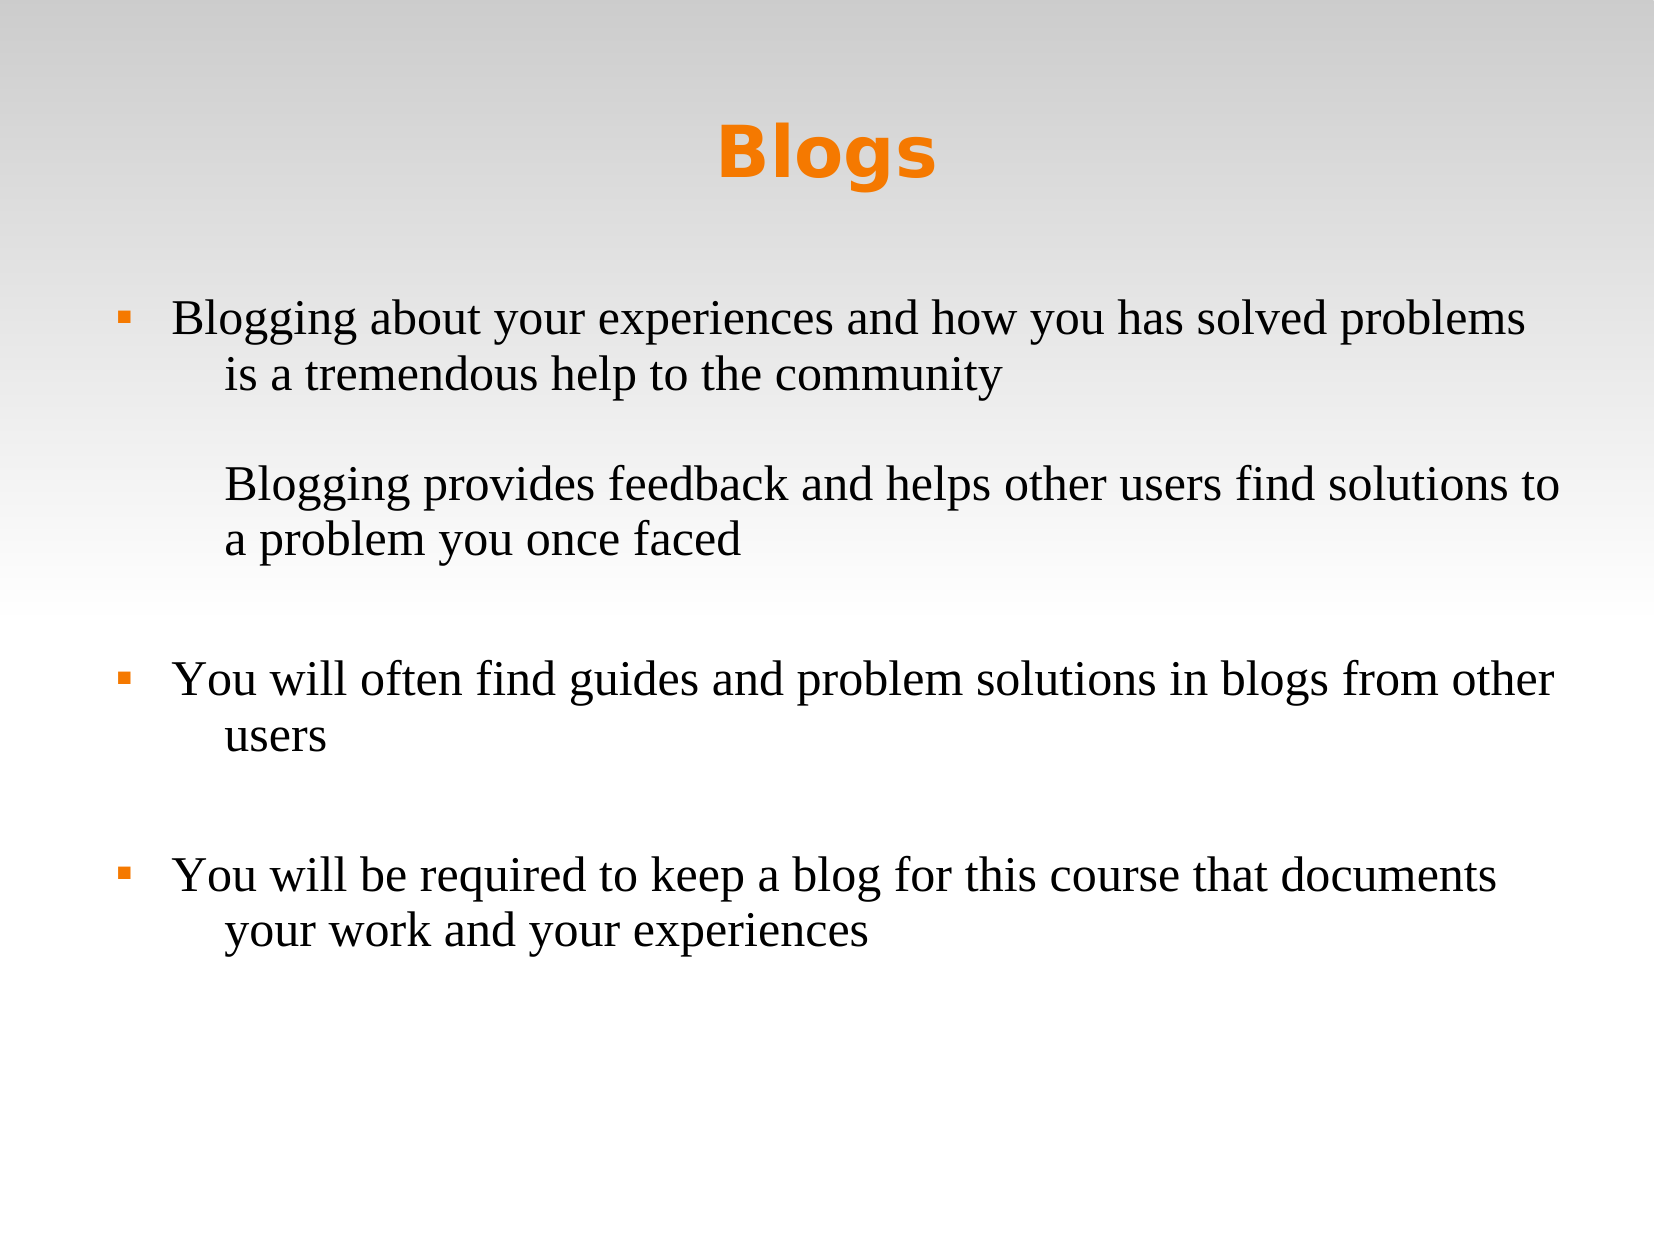

# Blogs
Blogging about your experiences and how you has solved problems is a tremendous help to the community
Blogging provides feedback and helps other users find solutions to a problem you once faced
You will often find guides and problem solutions in blogs from other users
You will be required to keep a blog for this course that documents your work and your experiences